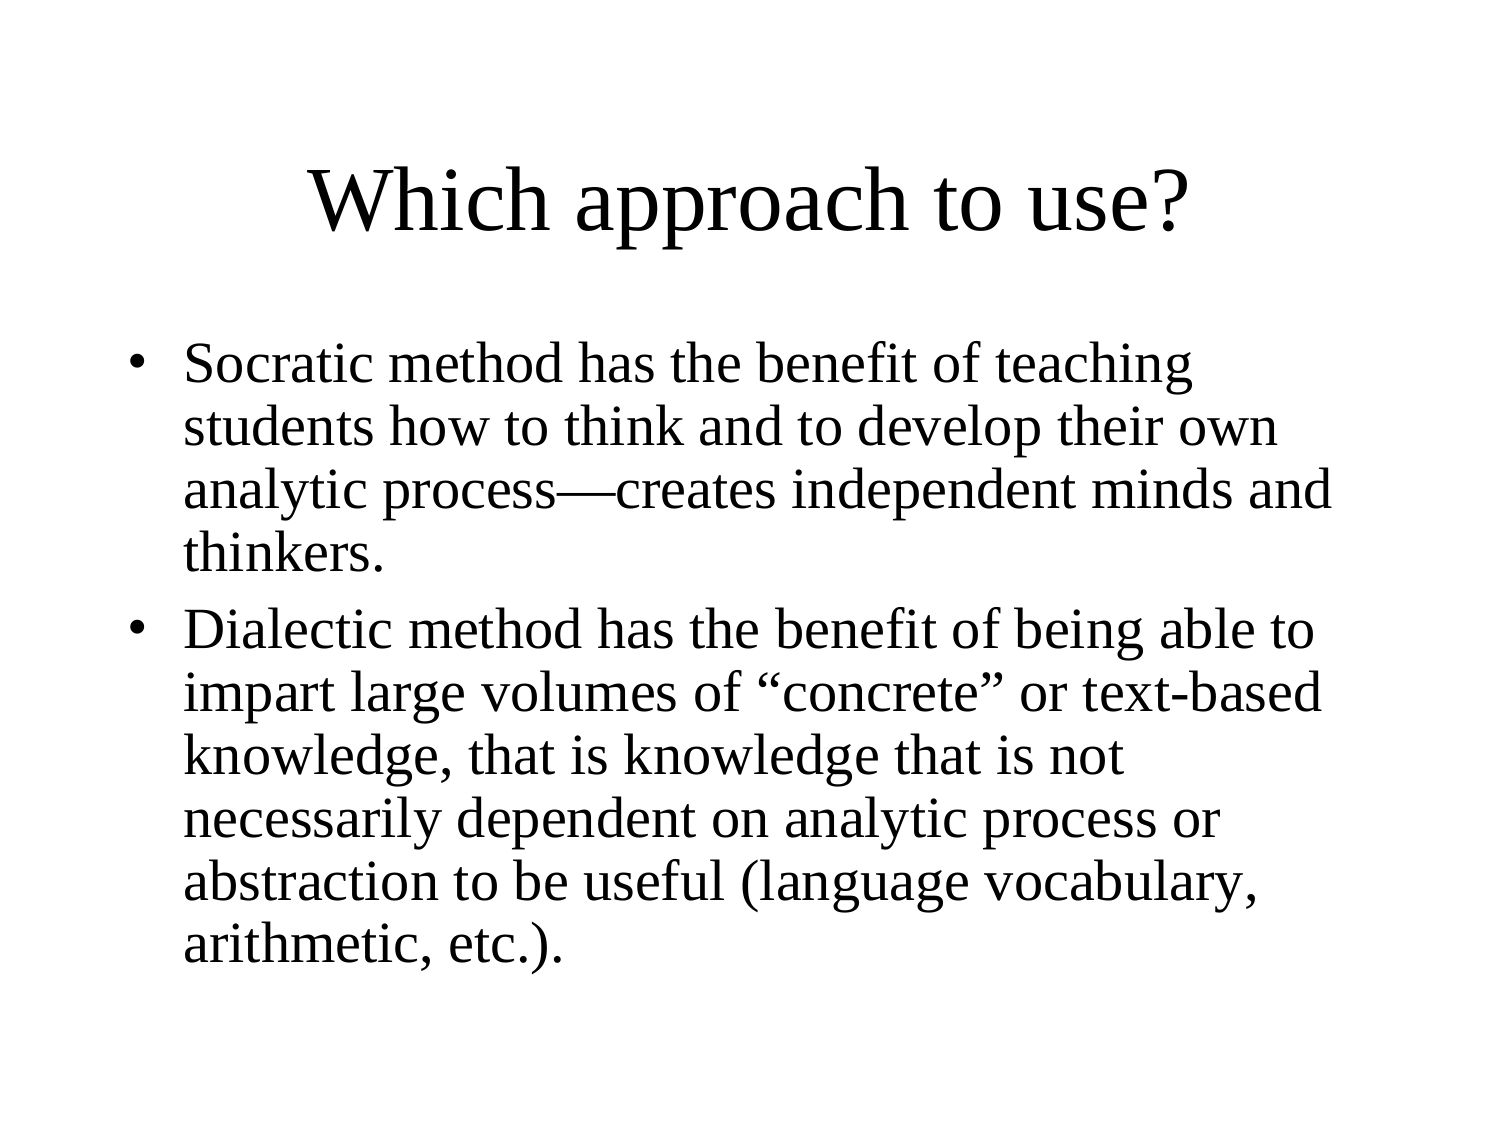

# Which approach to use?
Socratic method has the benefit of teaching students how to think and to develop their own analytic process—creates independent minds and thinkers.
Dialectic method has the benefit of being able to impart large volumes of “concrete” or text-based knowledge, that is knowledge that is not necessarily dependent on analytic process or abstraction to be useful (language vocabulary, arithmetic, etc.).